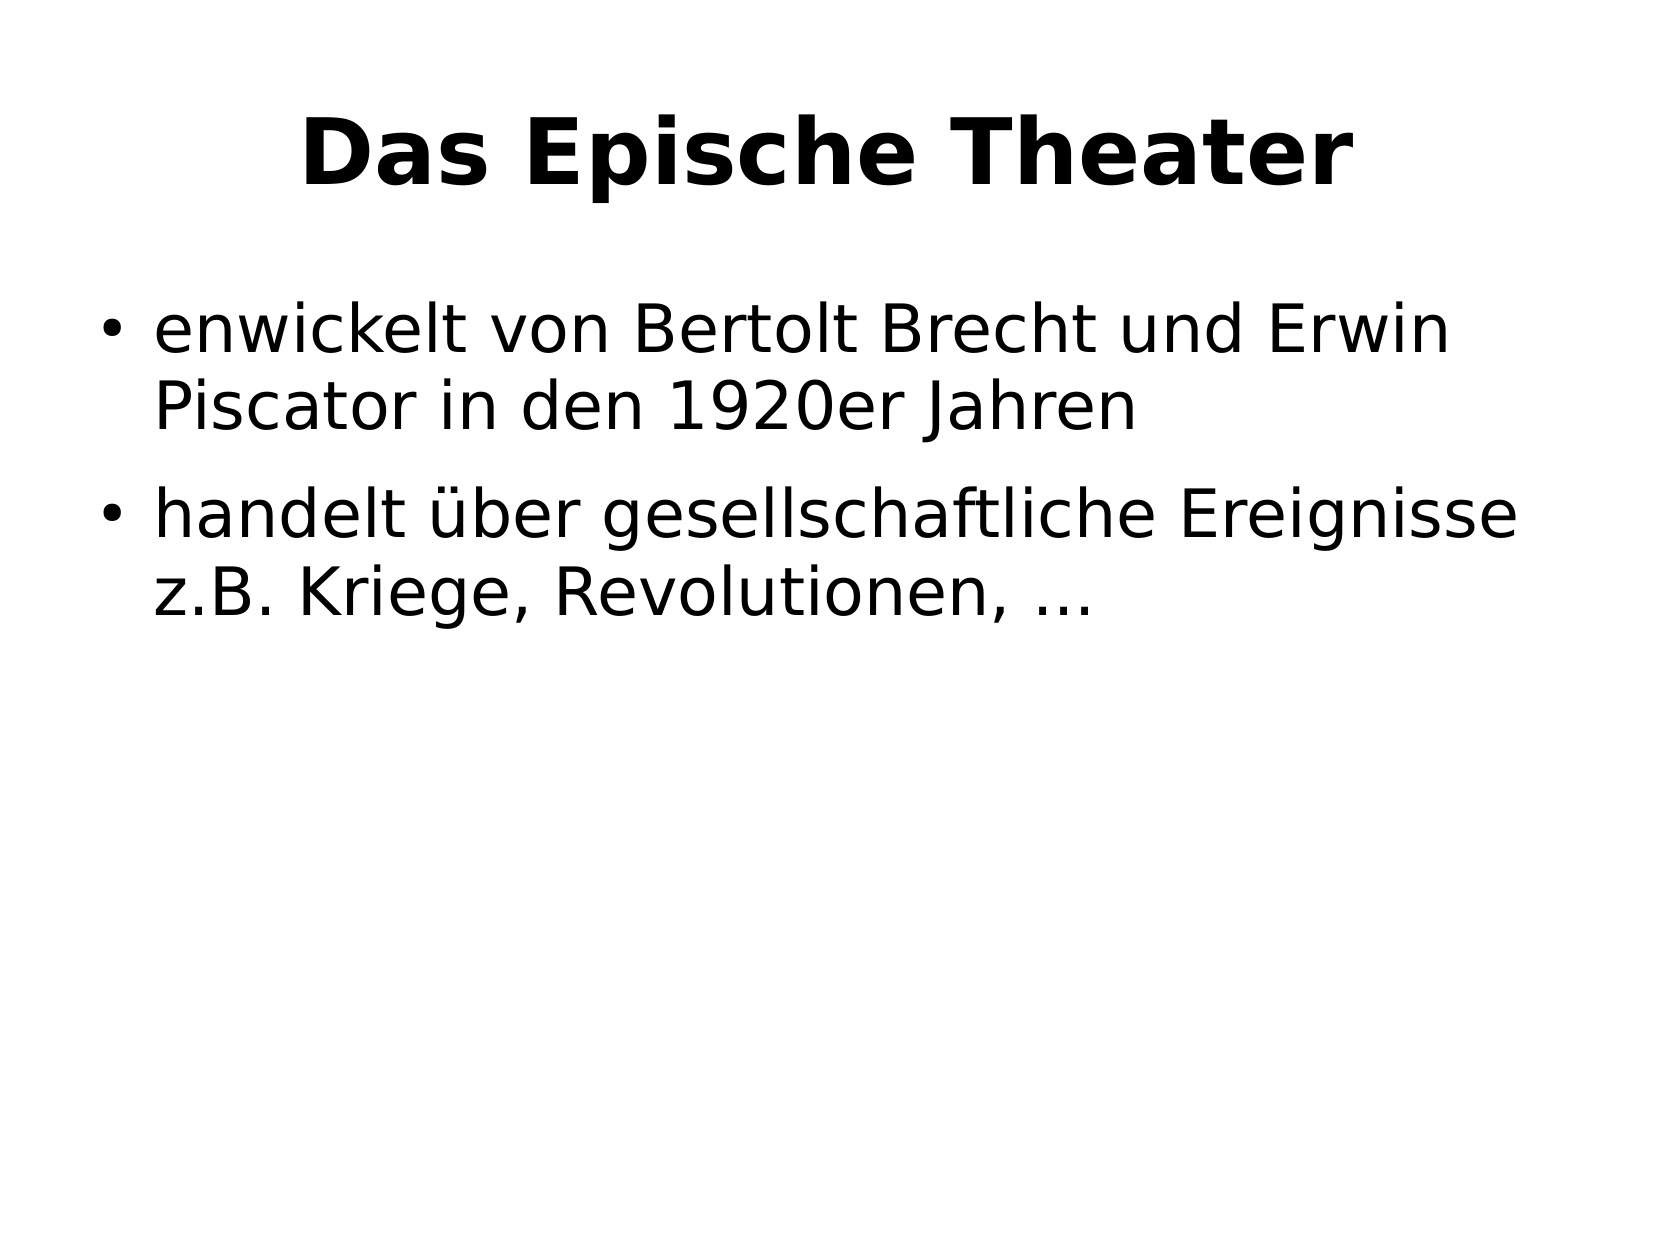

# Das Epische Theater
enwickelt von Bertolt Brecht und Erwin Piscator in den 1920er Jahren
handelt über gesellschaftliche Ereignisse z.B. Kriege, Revolutionen, ...